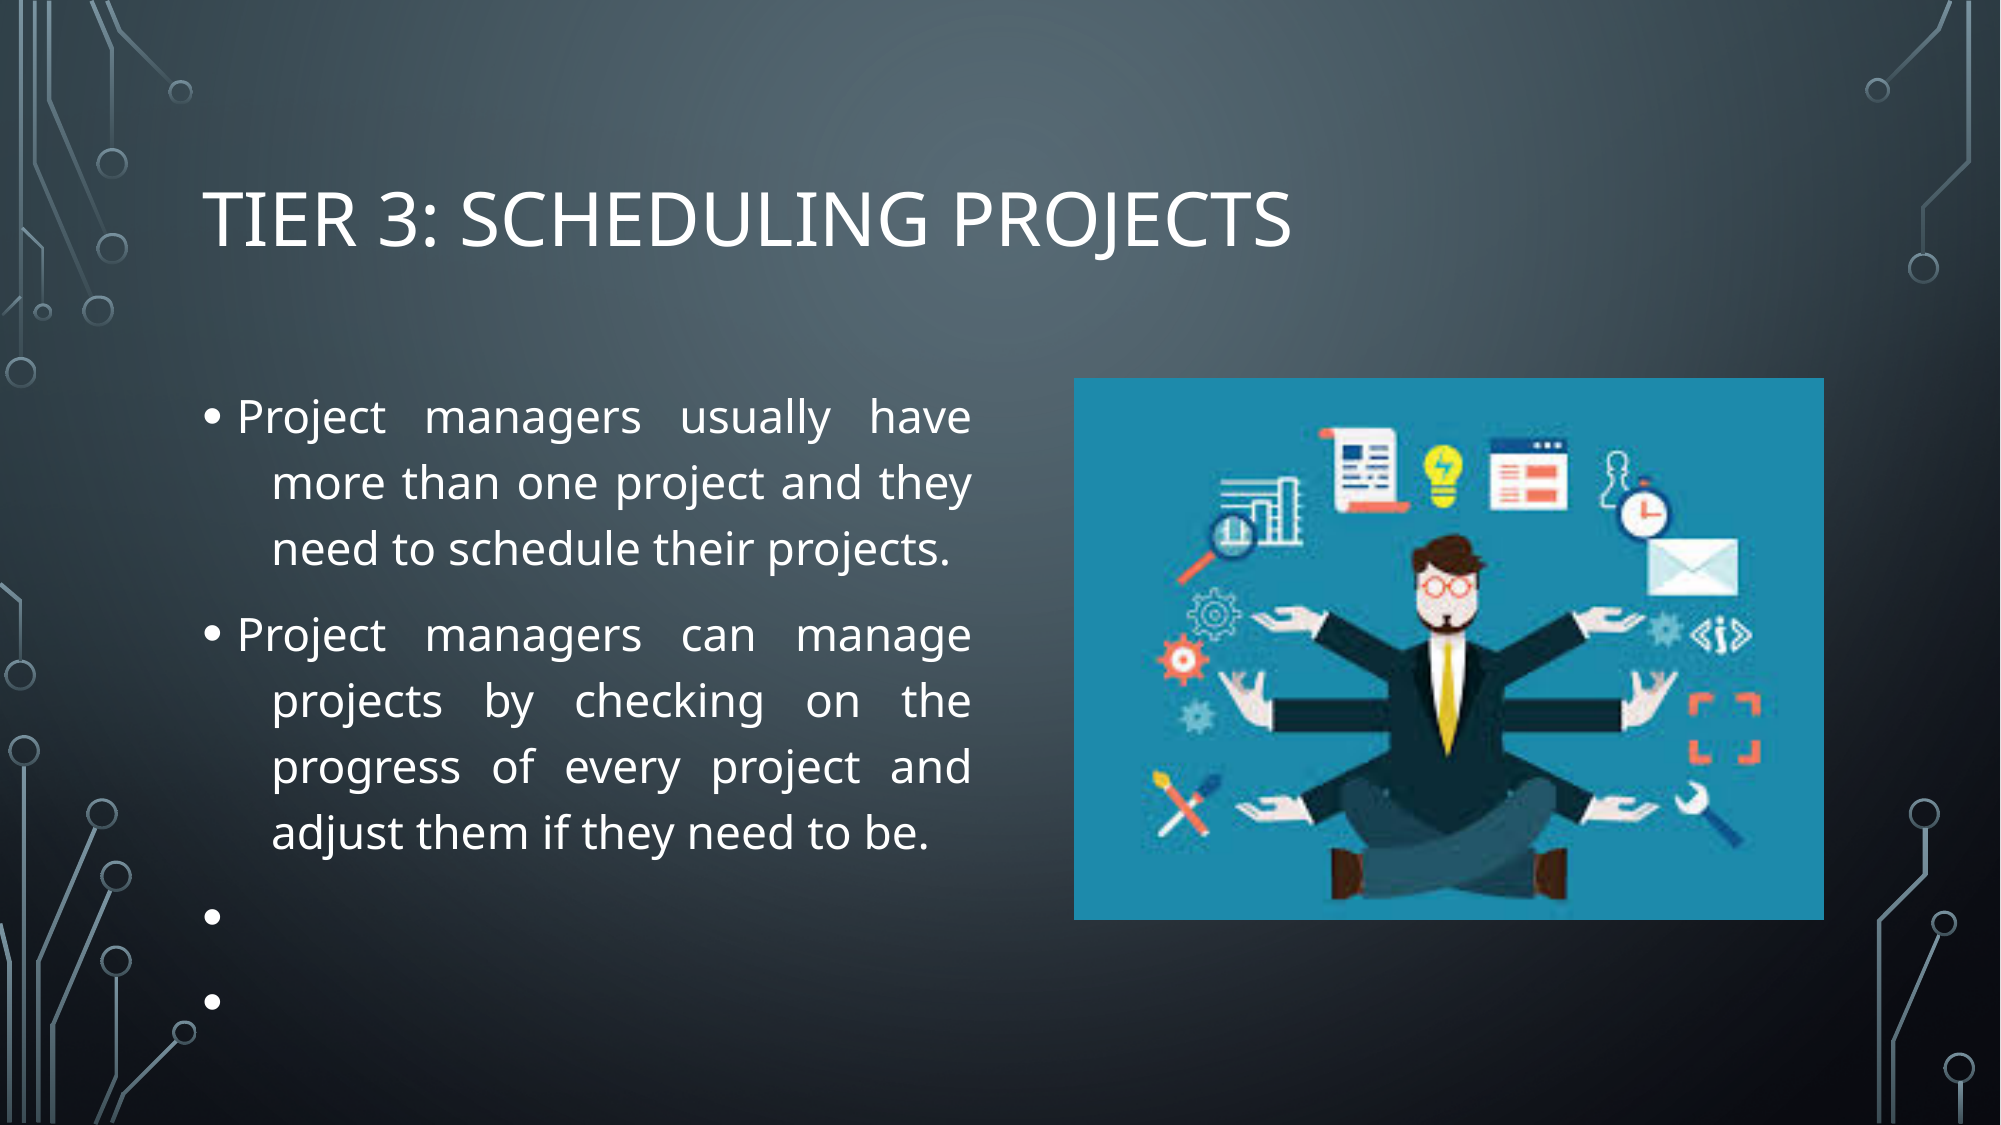

# Tier 3: Scheduling projects
Project managers usually have more than one project and they need to schedule their projects.
Project managers can manage projects by checking on the progress of every project and adjust them if they need to be.